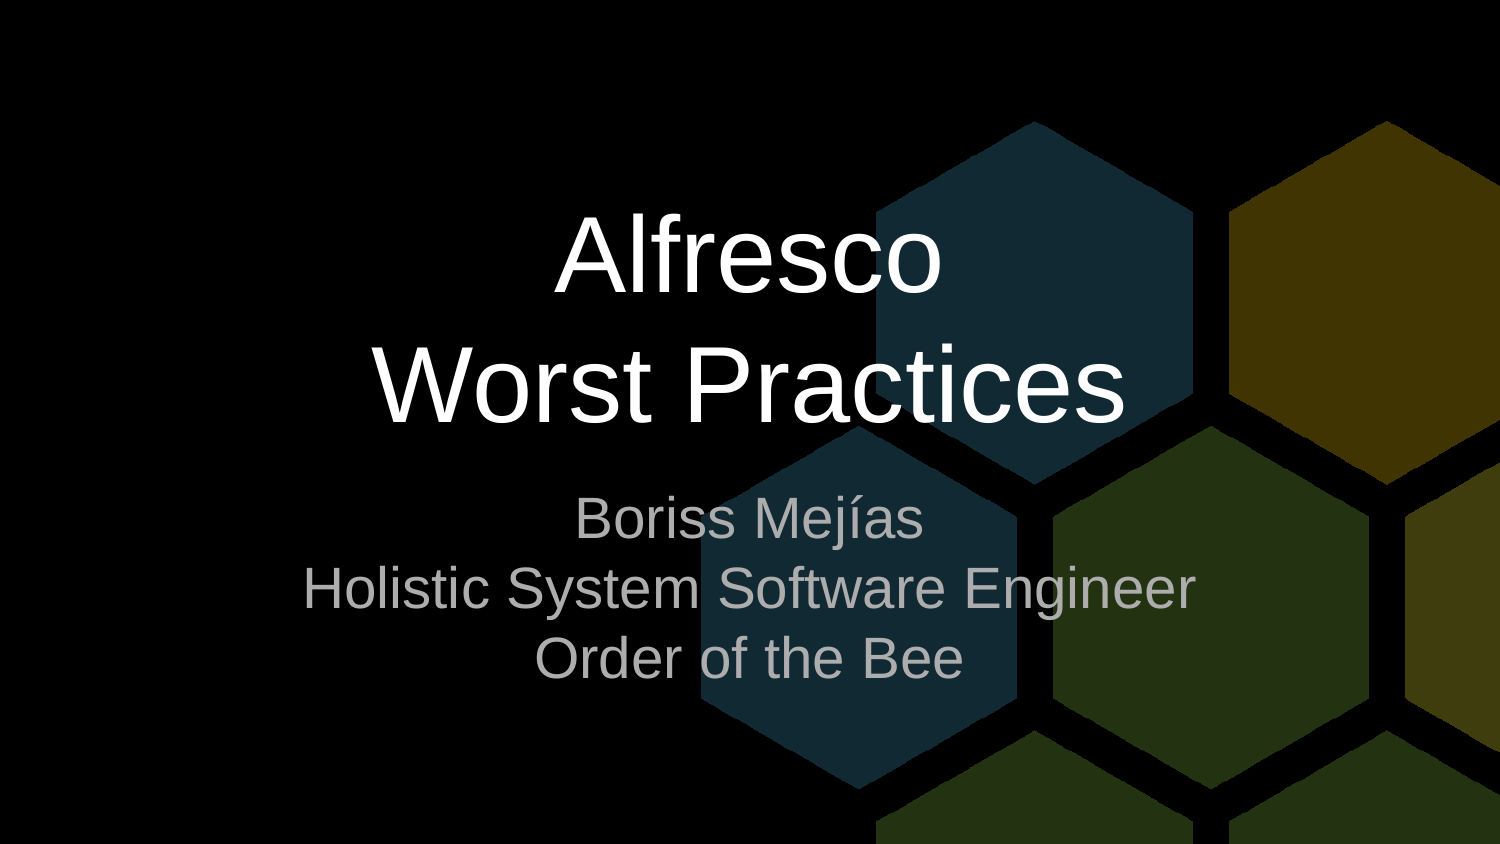

# Alfresco Worst Practices
Boriss Mejías
Holistic System Software Engineer
Order of the Bee